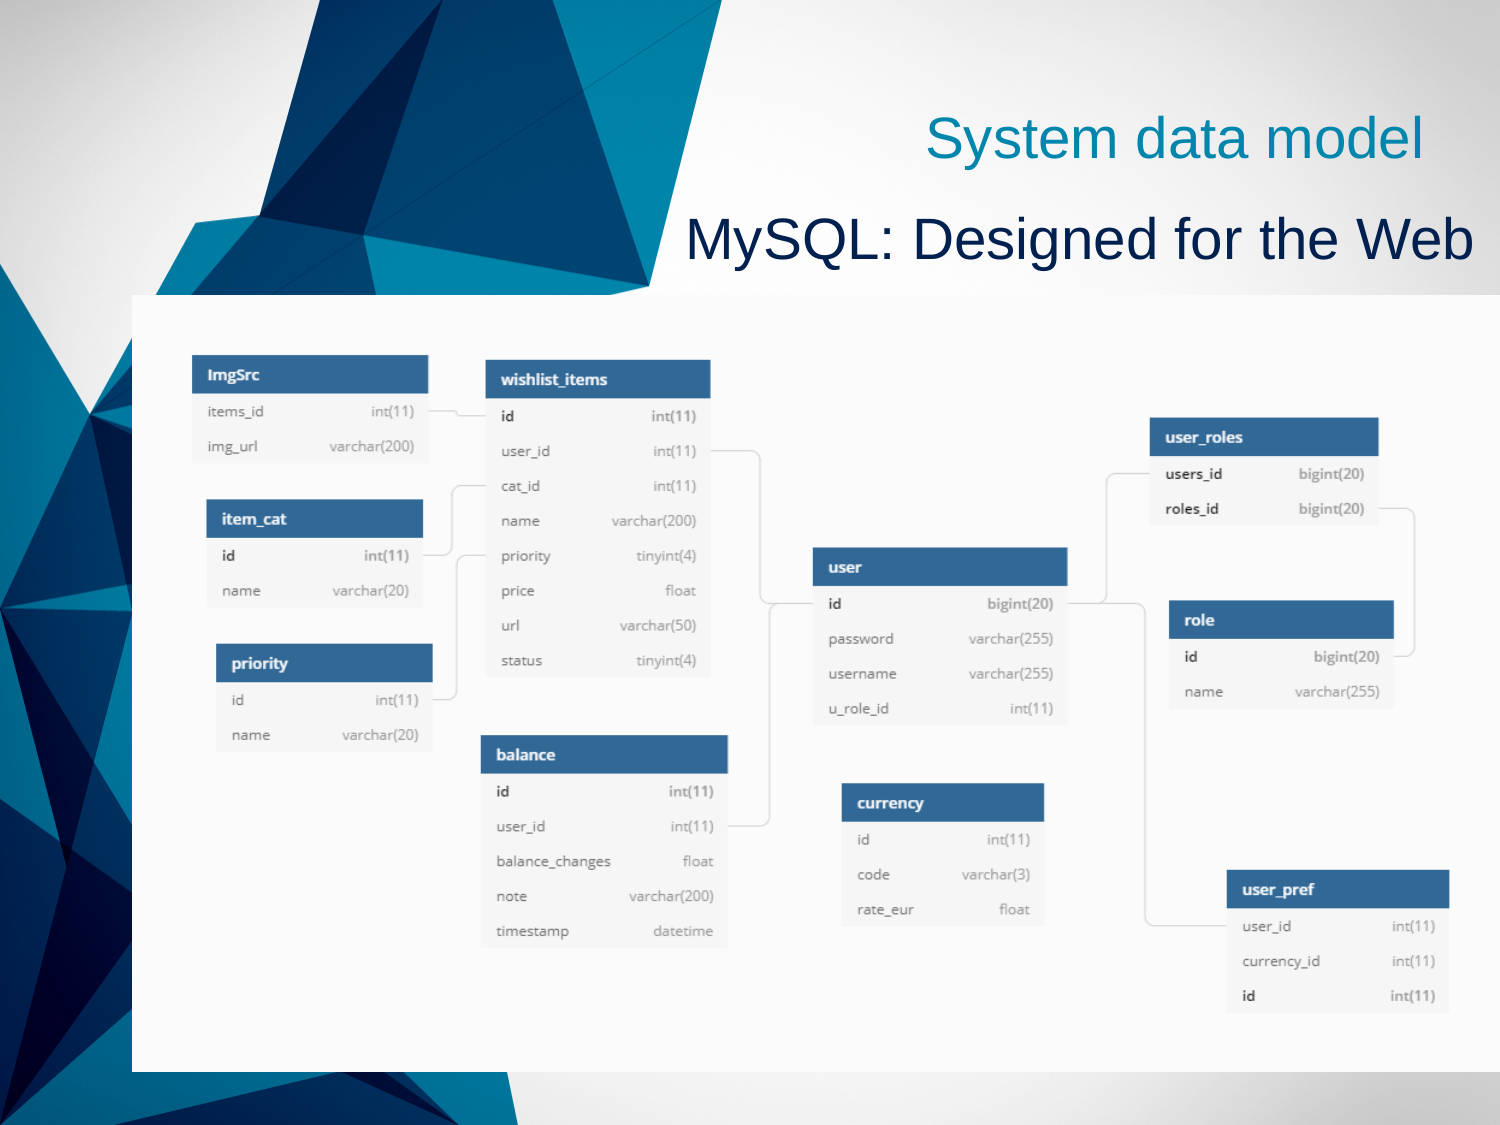

# System data model
MySQL: Designed for the Web
6